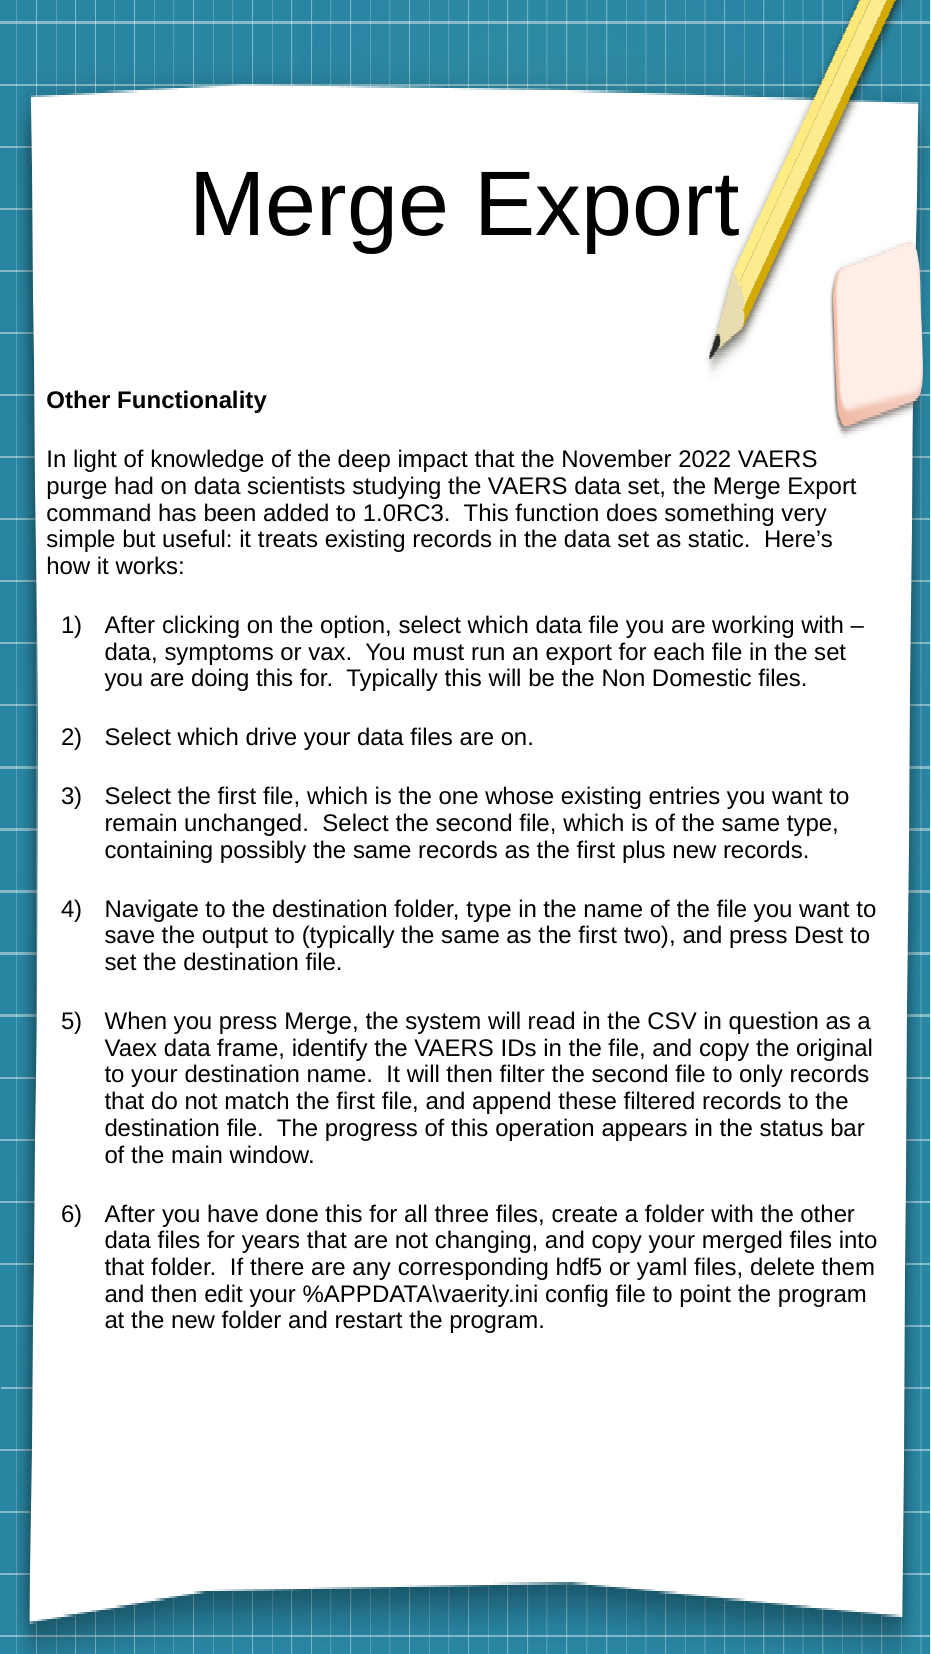

# Merge Export
Other Functionality
In light of knowledge of the deep impact that the November 2022 VAERS purge had on data scientists studying the VAERS data set, the Merge Export command has been added to 1.0RC3. This function does something very simple but useful: it treats existing records in the data set as static. Here’s how it works:
After clicking on the option, select which data file you are working with – data, symptoms or vax. You must run an export for each file in the set you are doing this for. Typically this will be the Non Domestic files.
Select which drive your data files are on.
Select the first file, which is the one whose existing entries you want to remain unchanged. Select the second file, which is of the same type, containing possibly the same records as the first plus new records.
Navigate to the destination folder, type in the name of the file you want to save the output to (typically the same as the first two), and press Dest to set the destination file.
When you press Merge, the system will read in the CSV in question as a Vaex data frame, identify the VAERS IDs in the file, and copy the original to your destination name. It will then filter the second file to only records that do not match the first file, and append these filtered records to the destination file. The progress of this operation appears in the status bar of the main window.
After you have done this for all three files, create a folder with the other data files for years that are not changing, and copy your merged files into that folder. If there are any corresponding hdf5 or yaml files, delete them and then edit your %APPDATA\vaerity.ini config file to point the program at the new folder and restart the program.